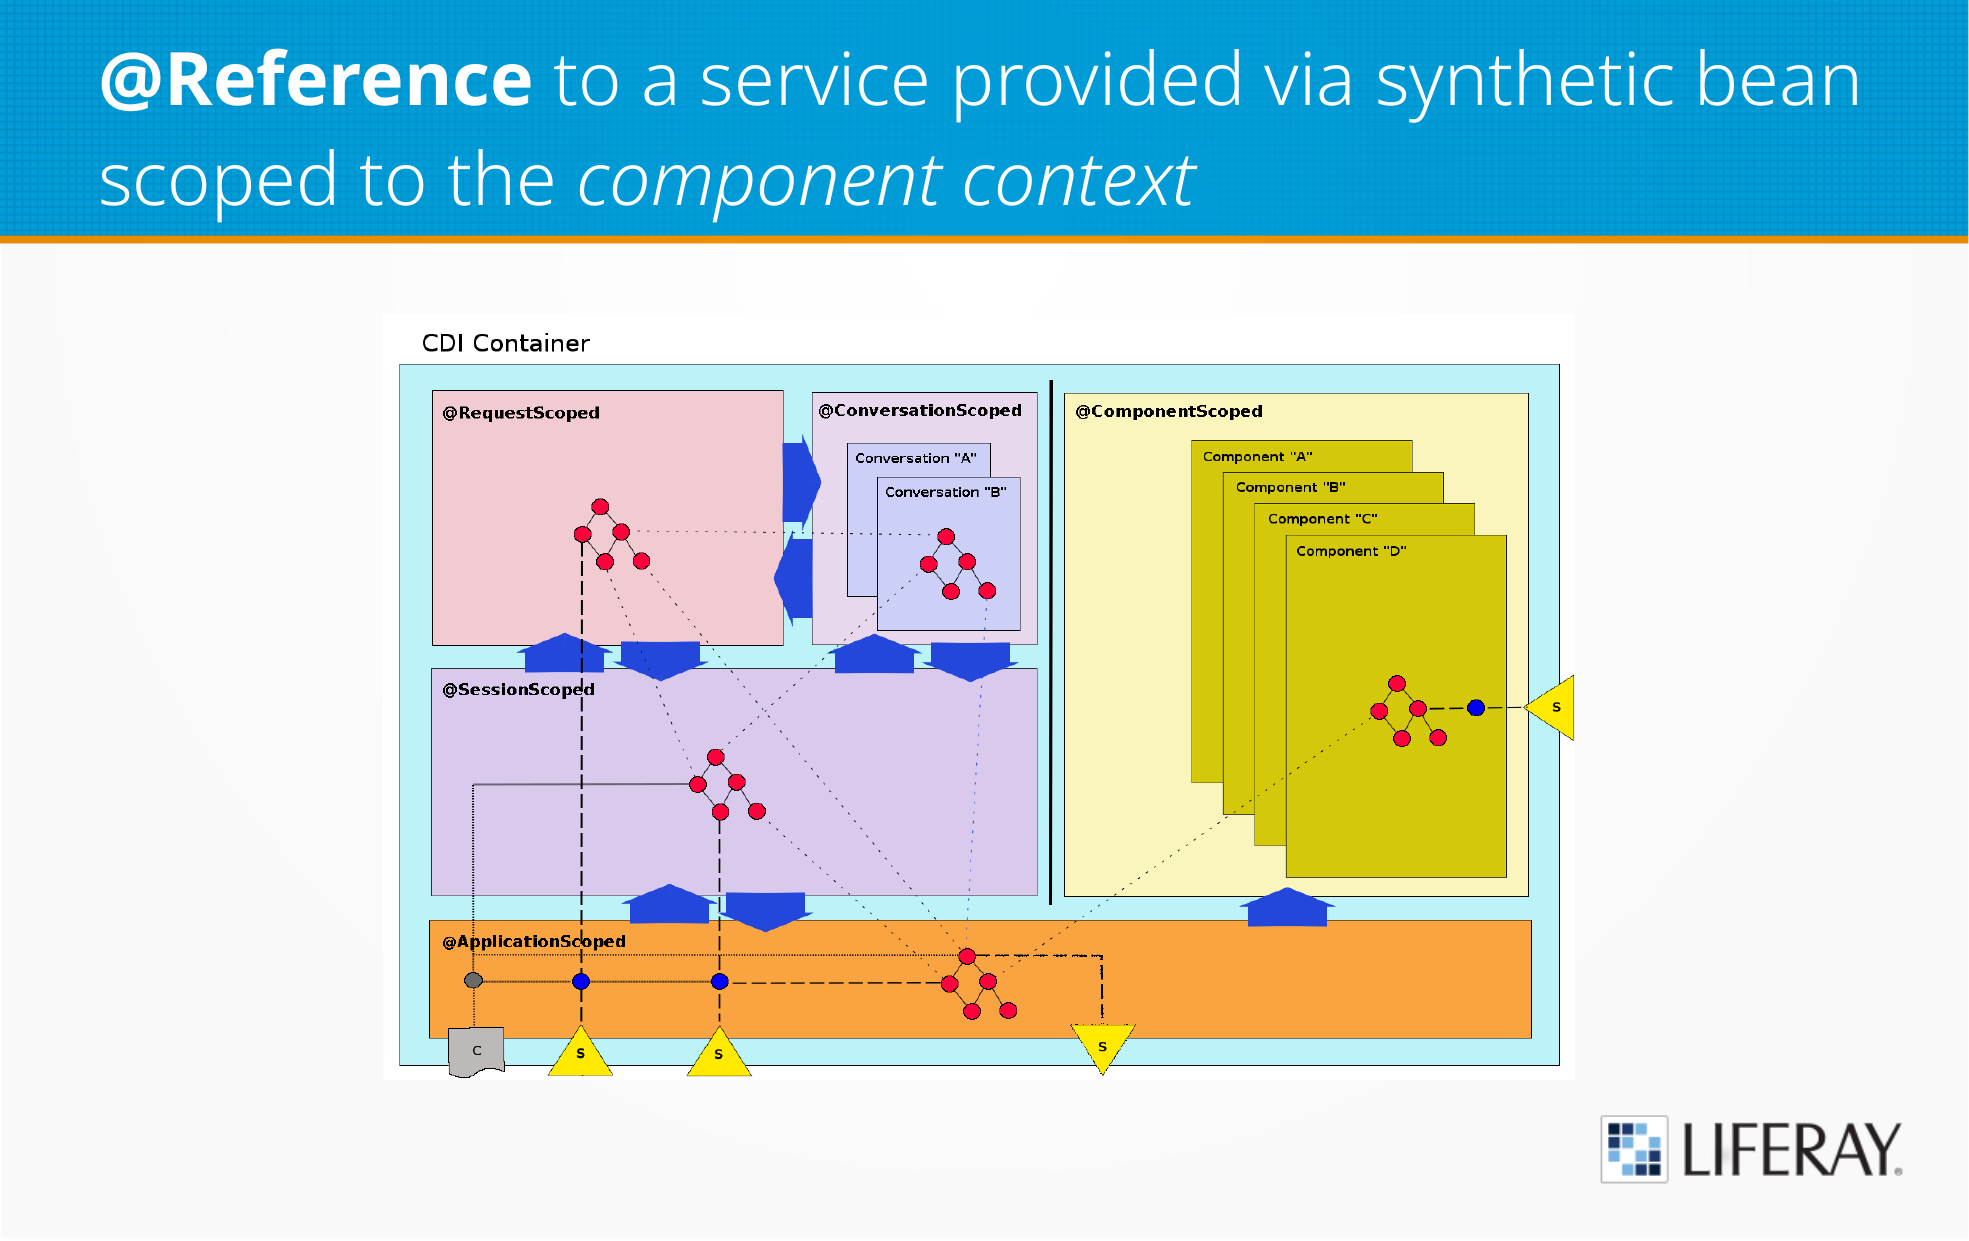

# @Reference to a service provided via synthetic bean scoped to the component context